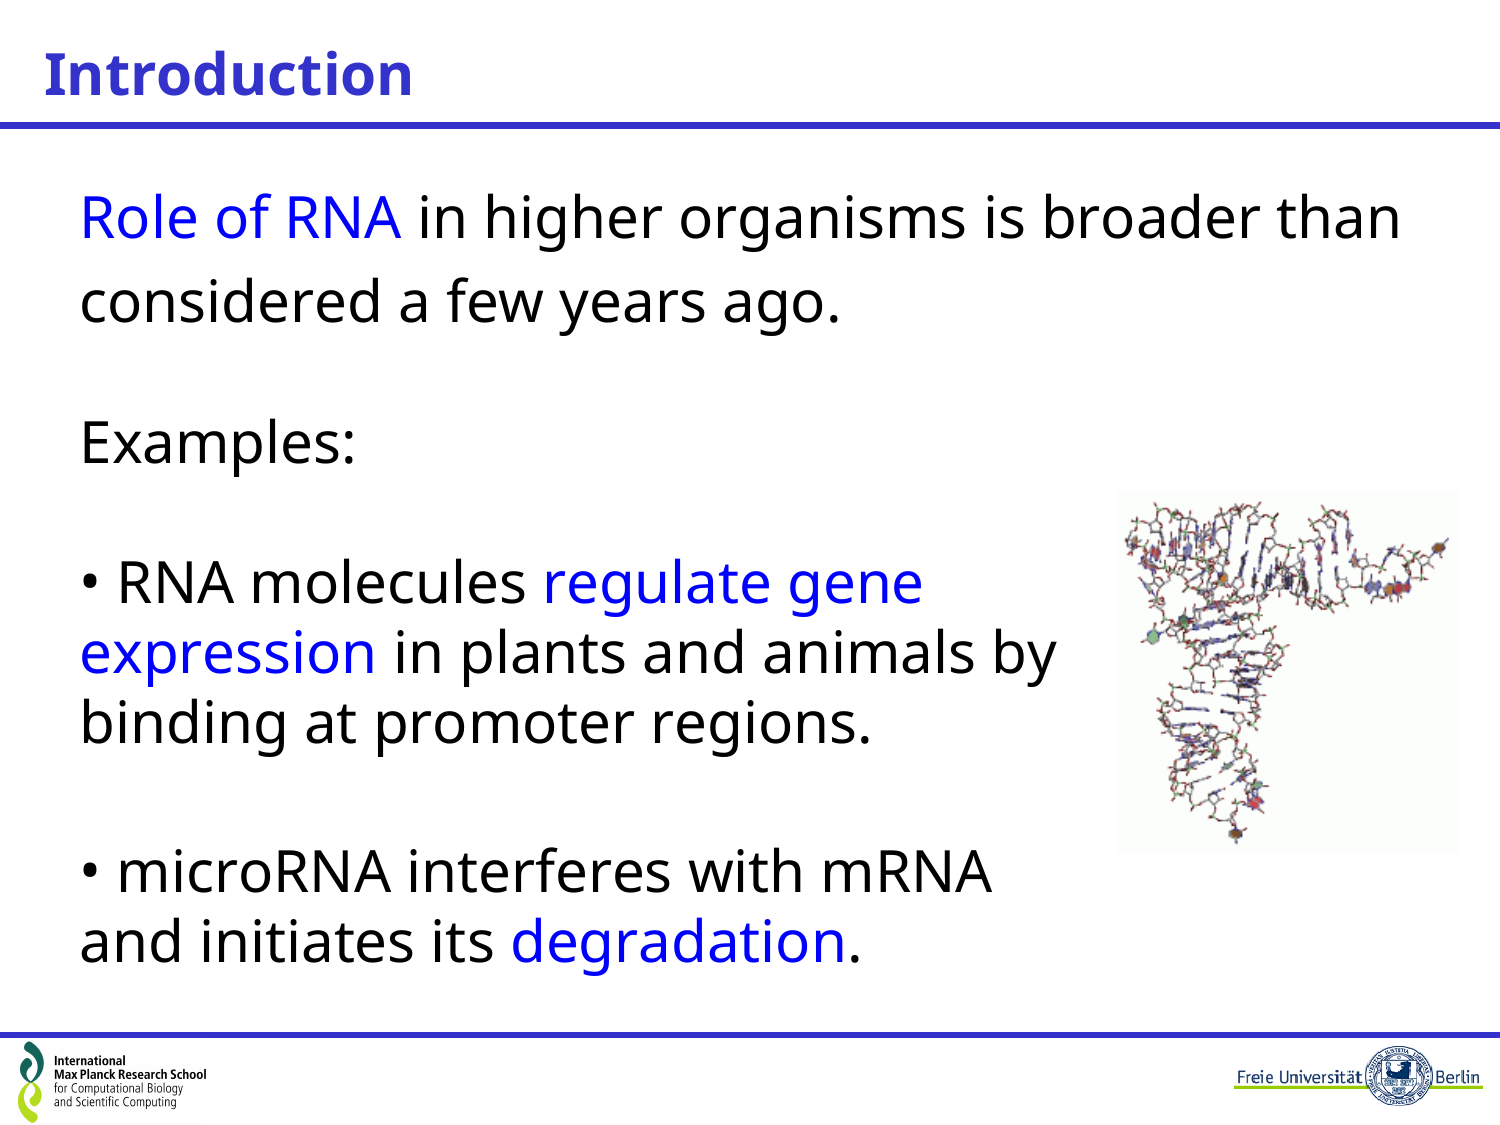

# Introduction
Role of RNA in higher organisms is broader than
considered a few years ago.
Examples:
 RNA molecules regulate gene expression in plants and animals by binding at promoter regions.
 microRNA interferes with mRNA and initiates its degradation.